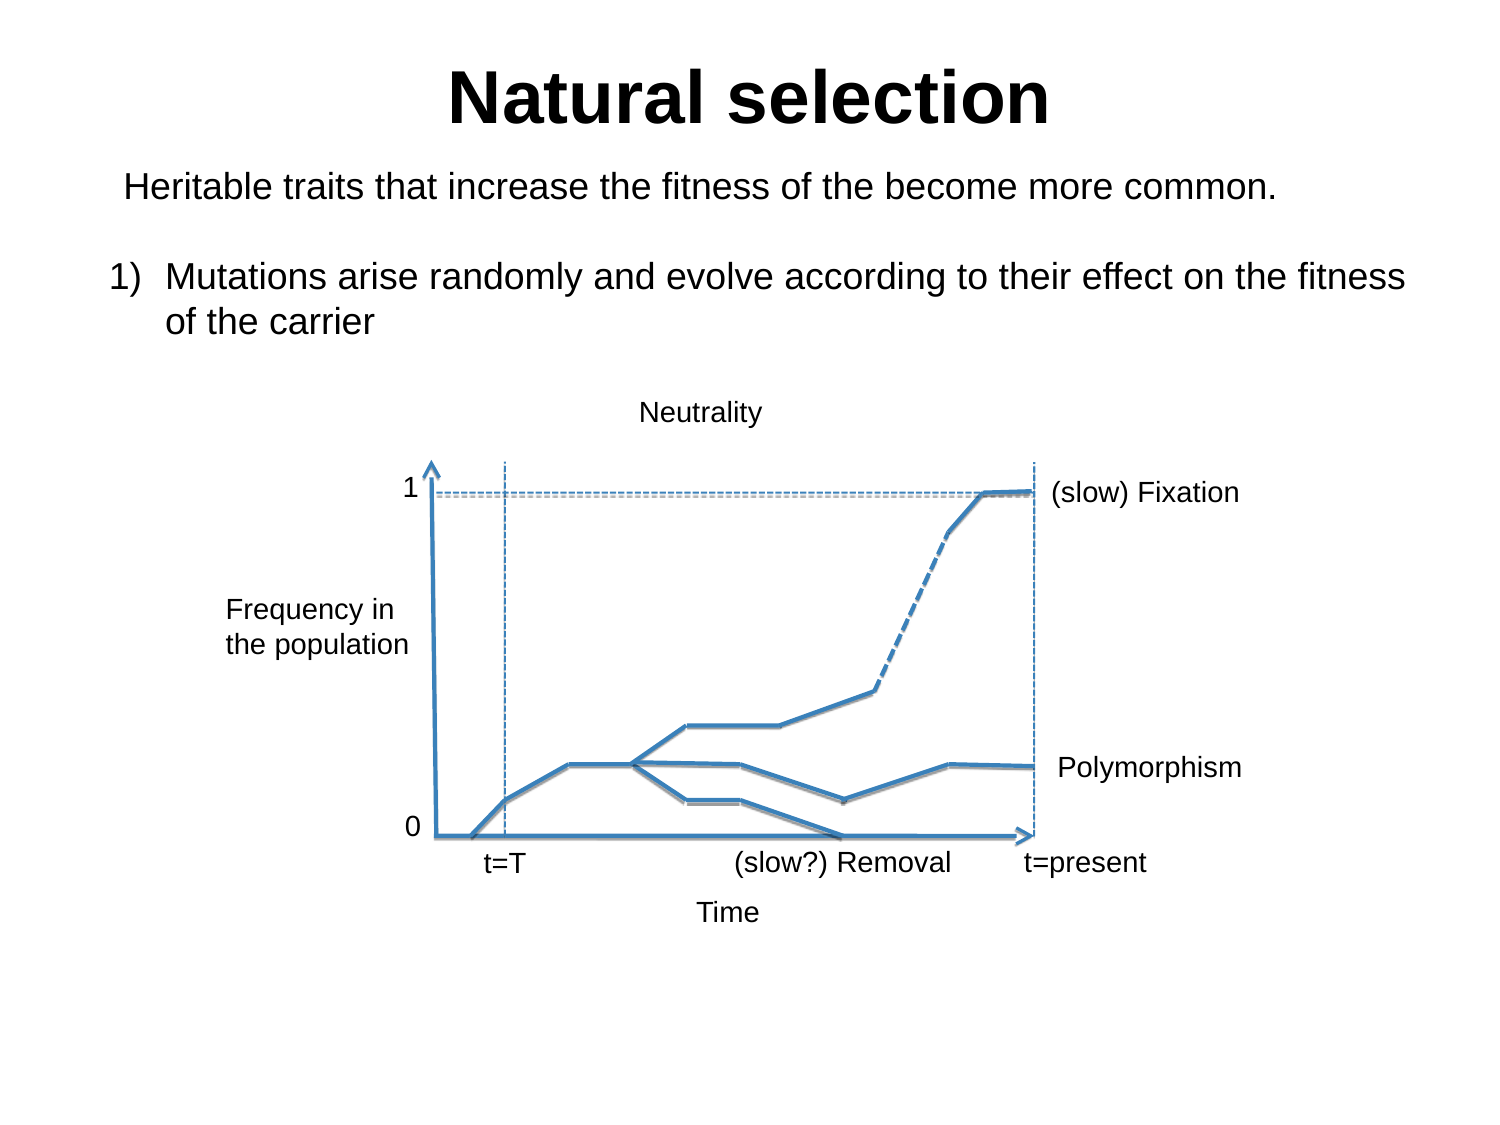

# Natural selection
Heritable traits that increase the fitness of the become more common.
Mutations arise randomly and evolve according to their effect on the fitness of the carrier
Neutrality
1
(slow) Fixation
Frequency in the population
Polymorphism
0
(slow?) Removal
t=present
t=T
Time